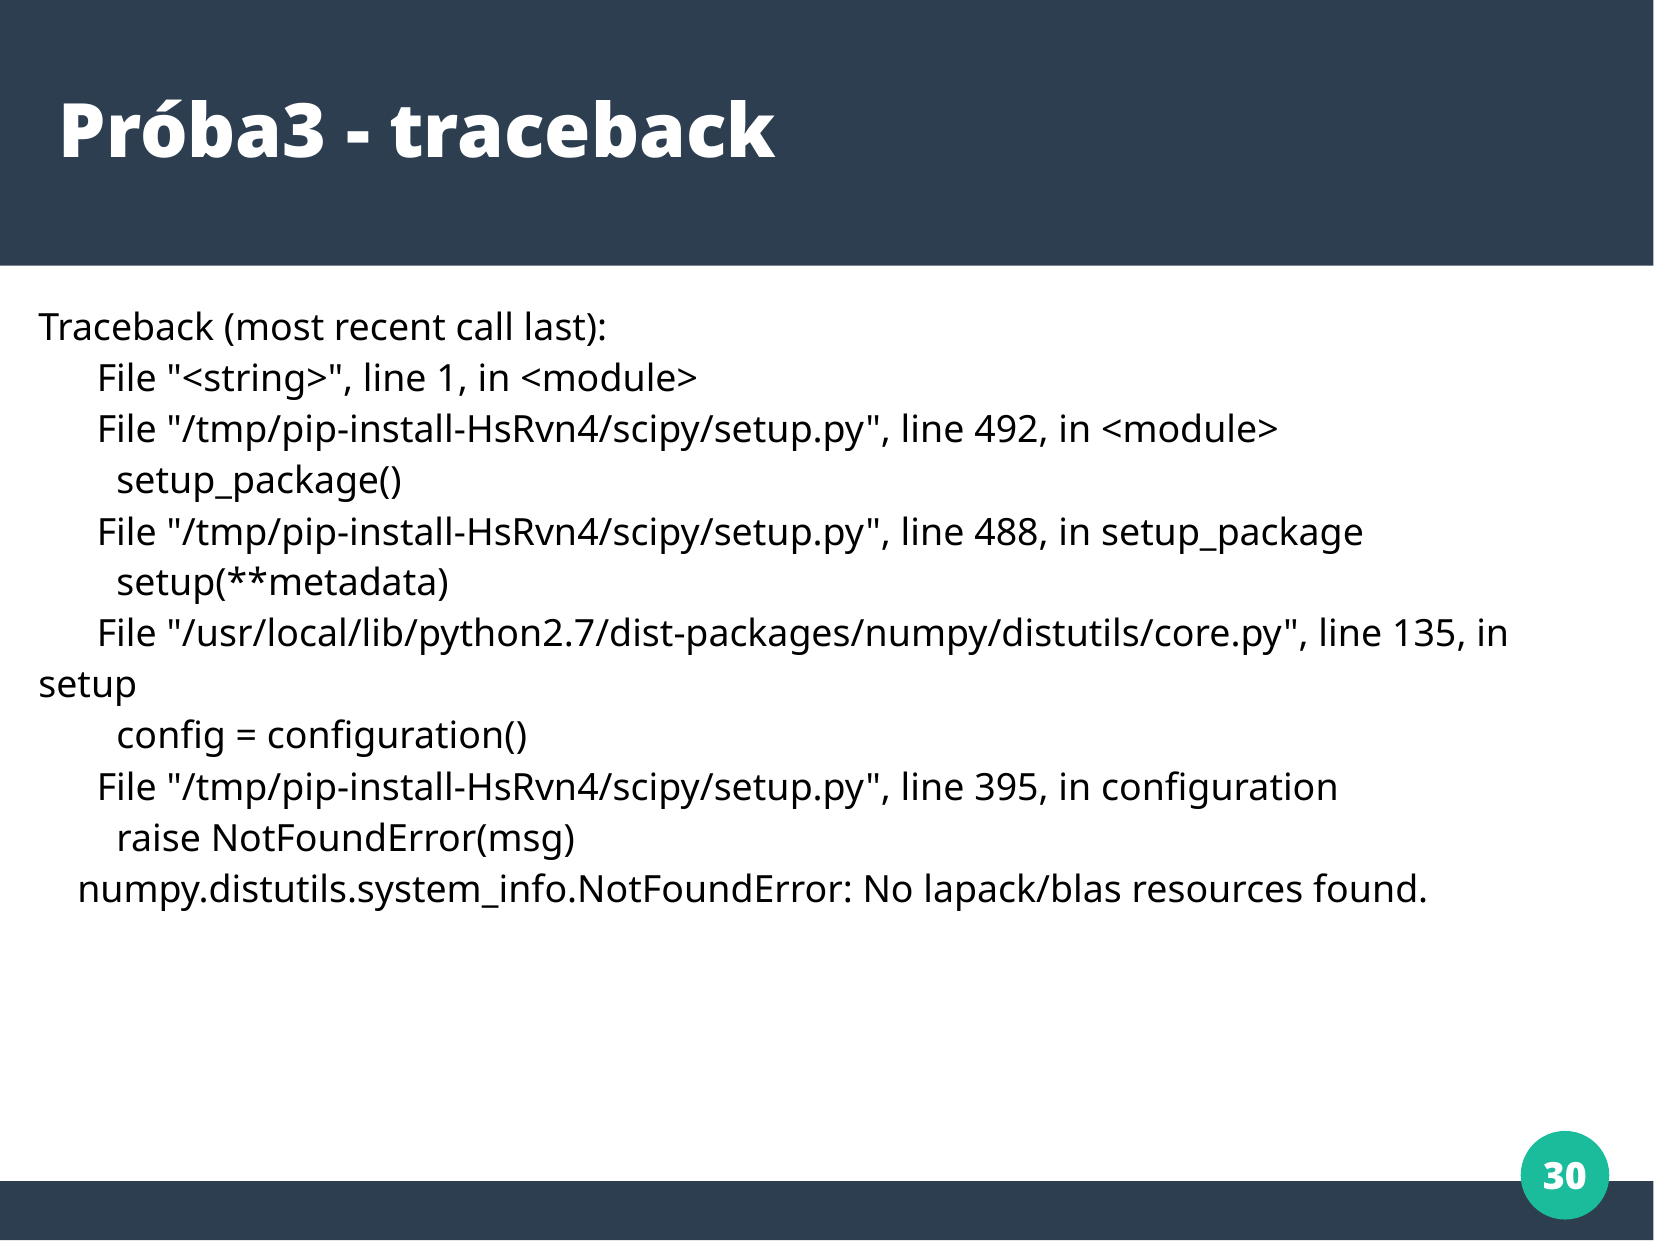

# Próba3 - traceback
Traceback (most recent call last):
 File "<string>", line 1, in <module>
 File "/tmp/pip-install-HsRvn4/scipy/setup.py", line 492, in <module>
 setup_package()
 File "/tmp/pip-install-HsRvn4/scipy/setup.py", line 488, in setup_package
 setup(**metadata)
 File "/usr/local/lib/python2.7/dist-packages/numpy/distutils/core.py", line 135, in setup
 config = configuration()
 File "/tmp/pip-install-HsRvn4/scipy/setup.py", line 395, in configuration
 raise NotFoundError(msg)
 numpy.distutils.system_info.NotFoundError: No lapack/blas resources found.
30